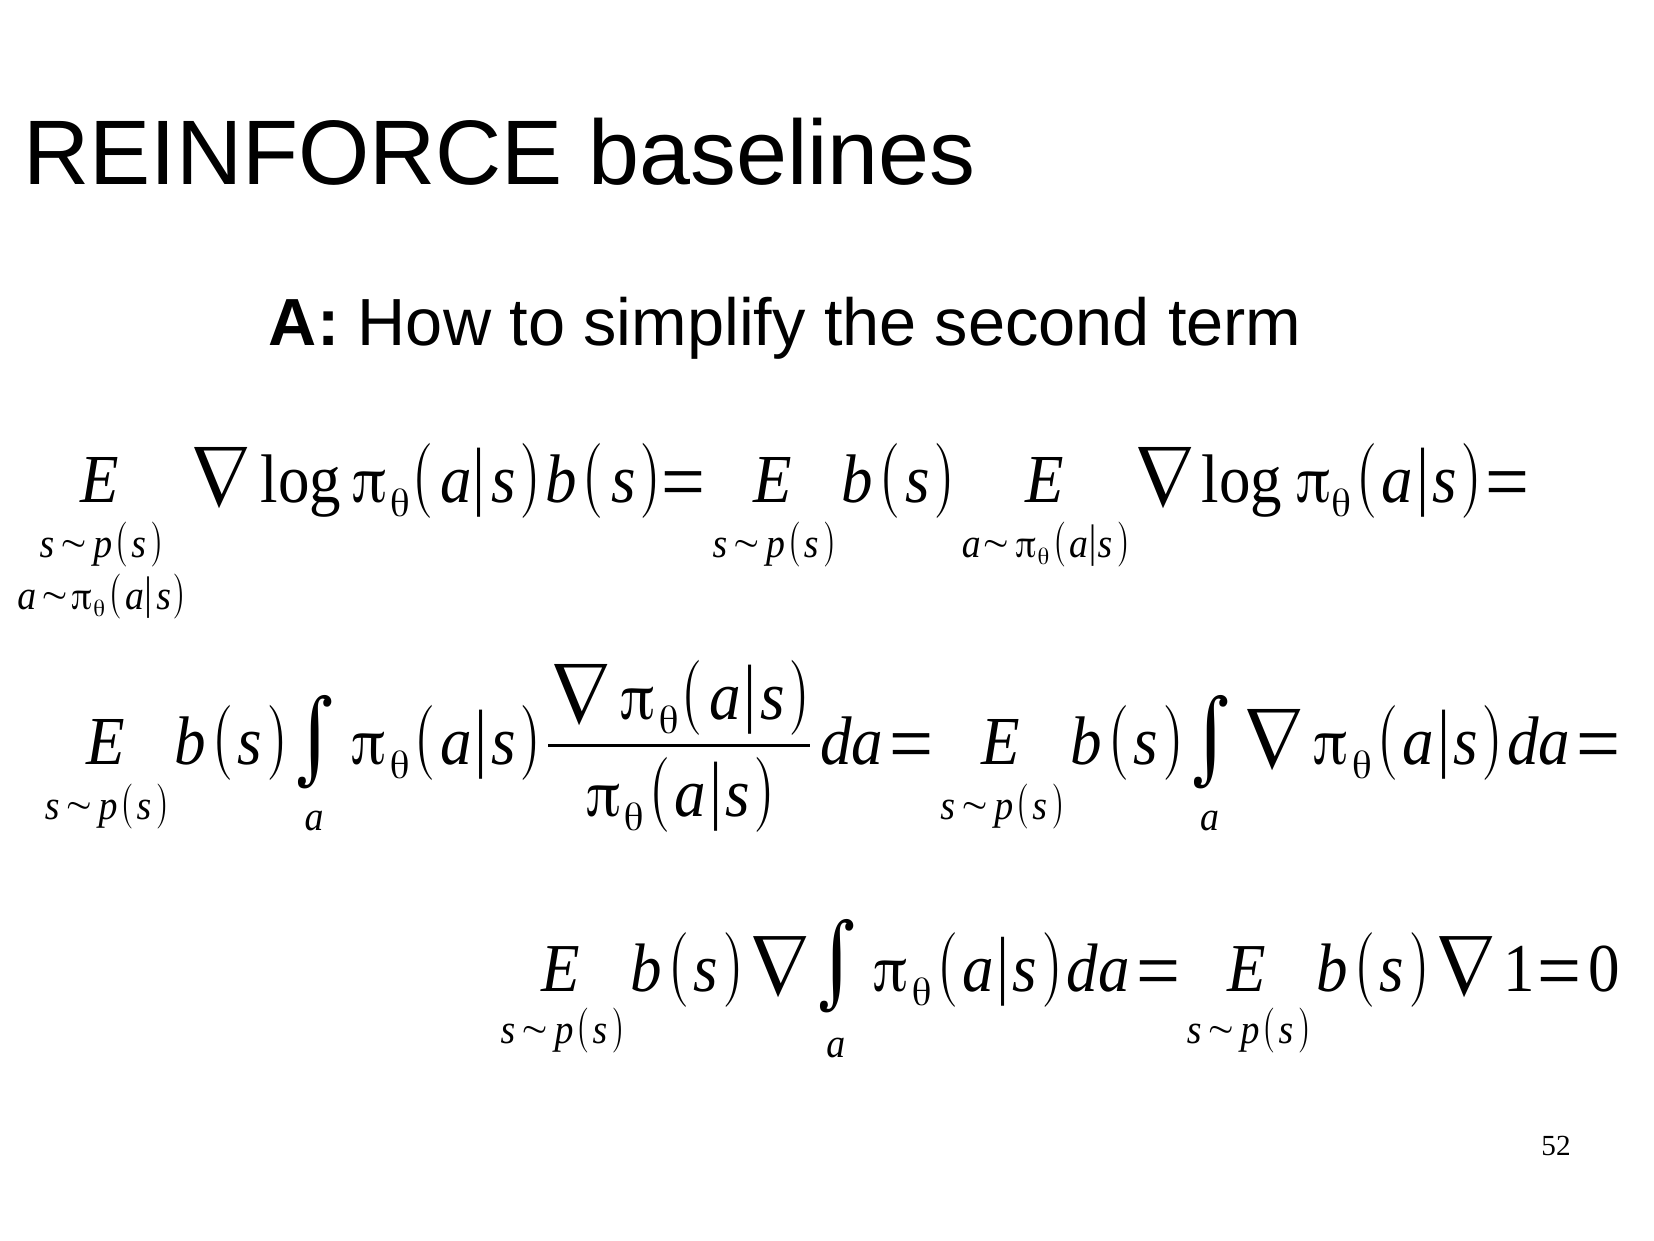

# REINFORCE baselines
A: How to simplify the second term
52